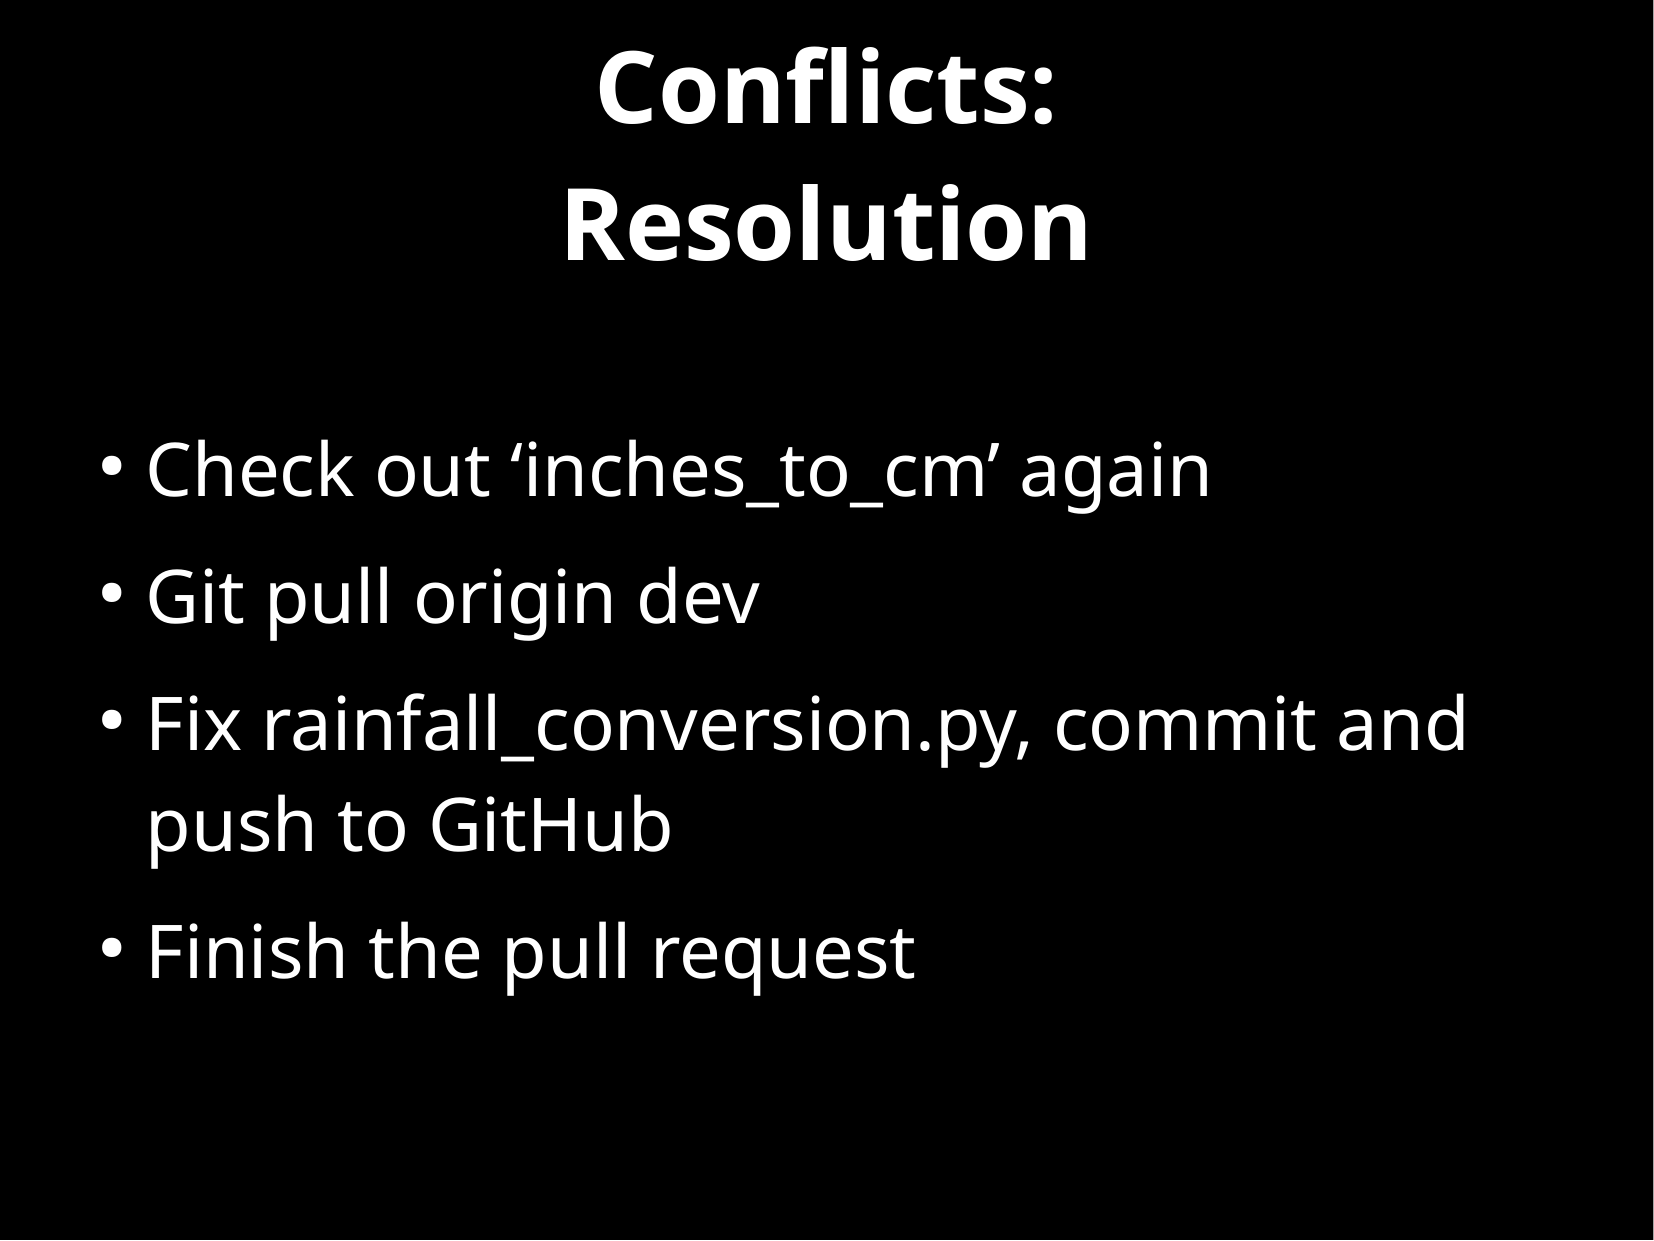

# Conflicts: Resolution
Check out ‘inches_to_cm’ again
Git pull origin dev
Fix rainfall_conversion.py, commit and push to GitHub
Finish the pull request